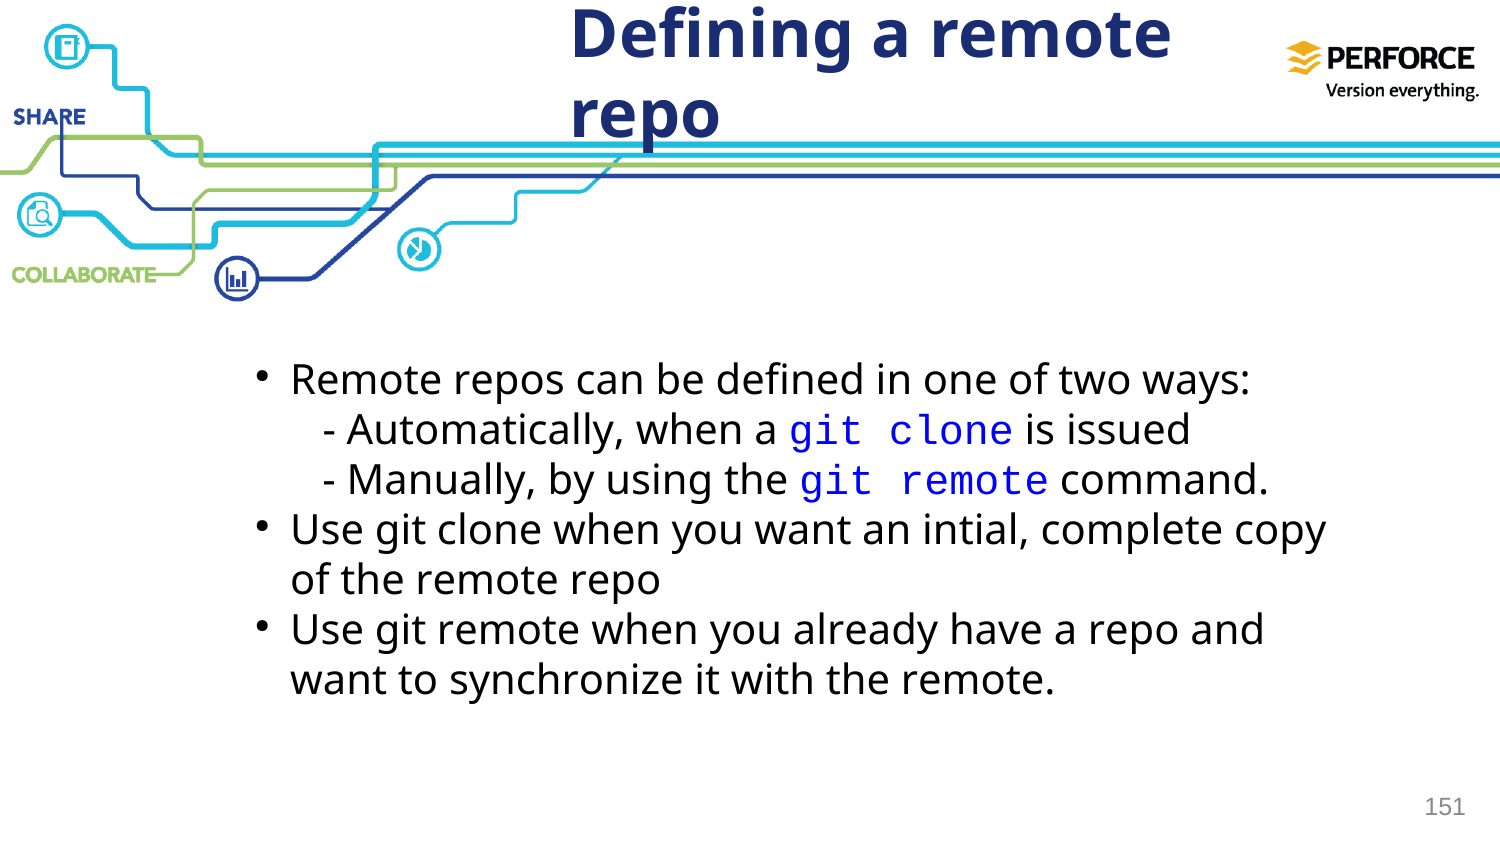

# Defining a remote repo
Remote repos can be defined in one of two ways:
 - Automatically, when a git clone is issued
 - Manually, by using the git remote command.
Use git clone when you want an intial, complete copy of the remote repo
Use git remote when you already have a repo and want to synchronize it with the remote.